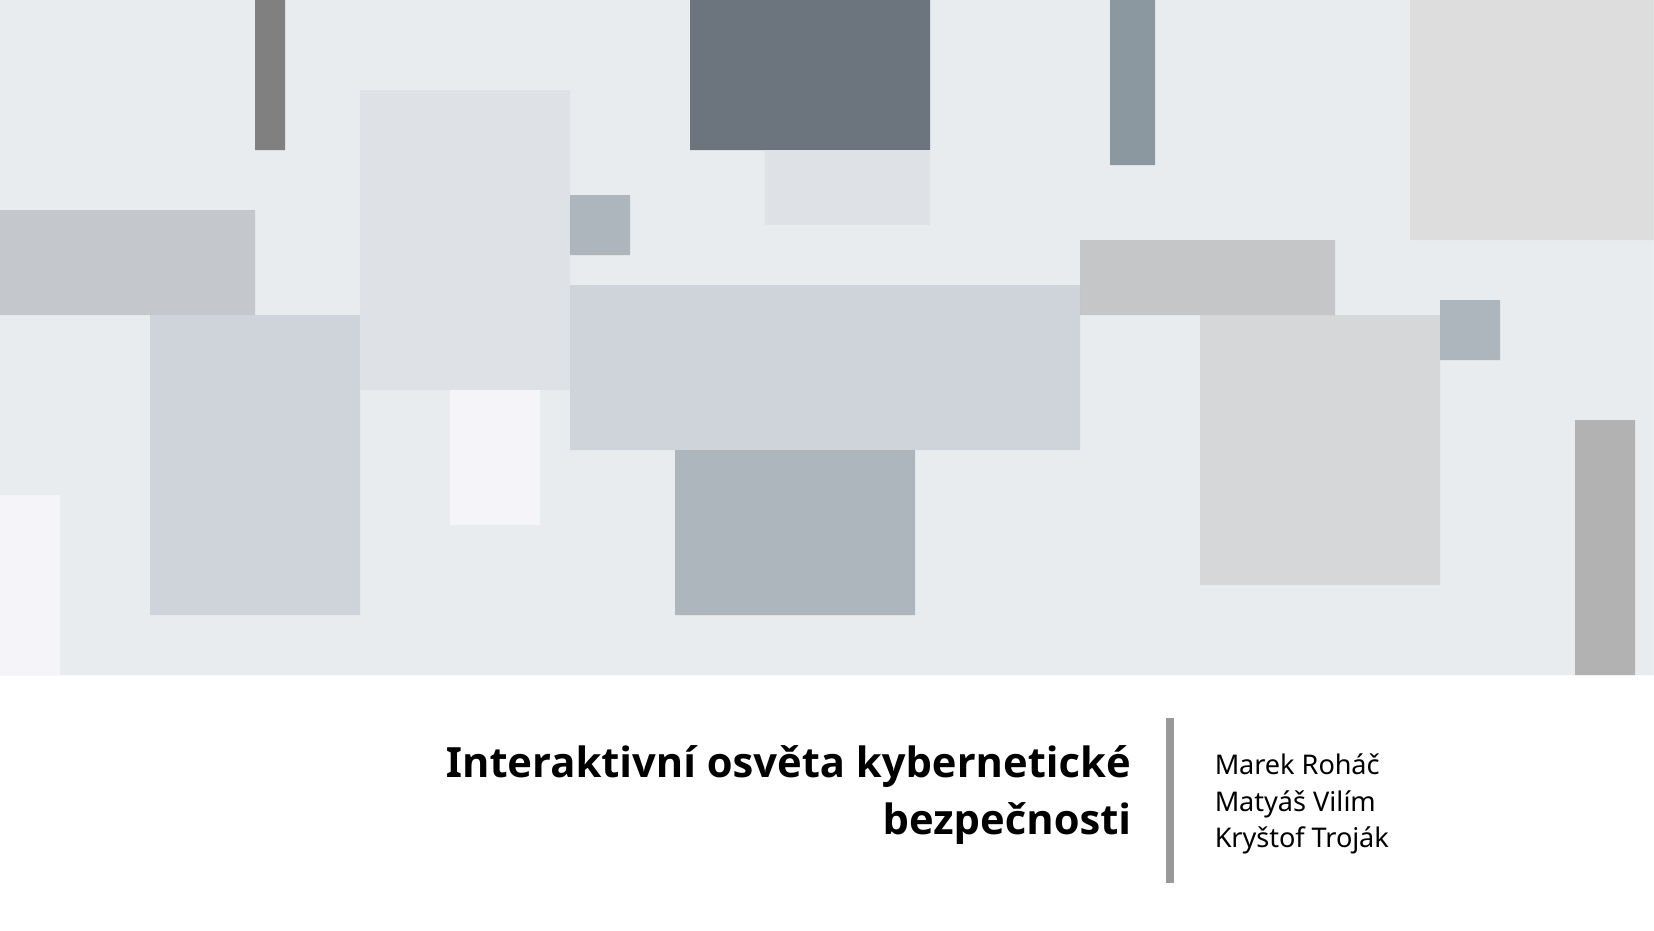

# Interaktivní osvěta kybernetické bezpečnosti
Marek Roháč
Matyáš Vilím
Kryštof Troják